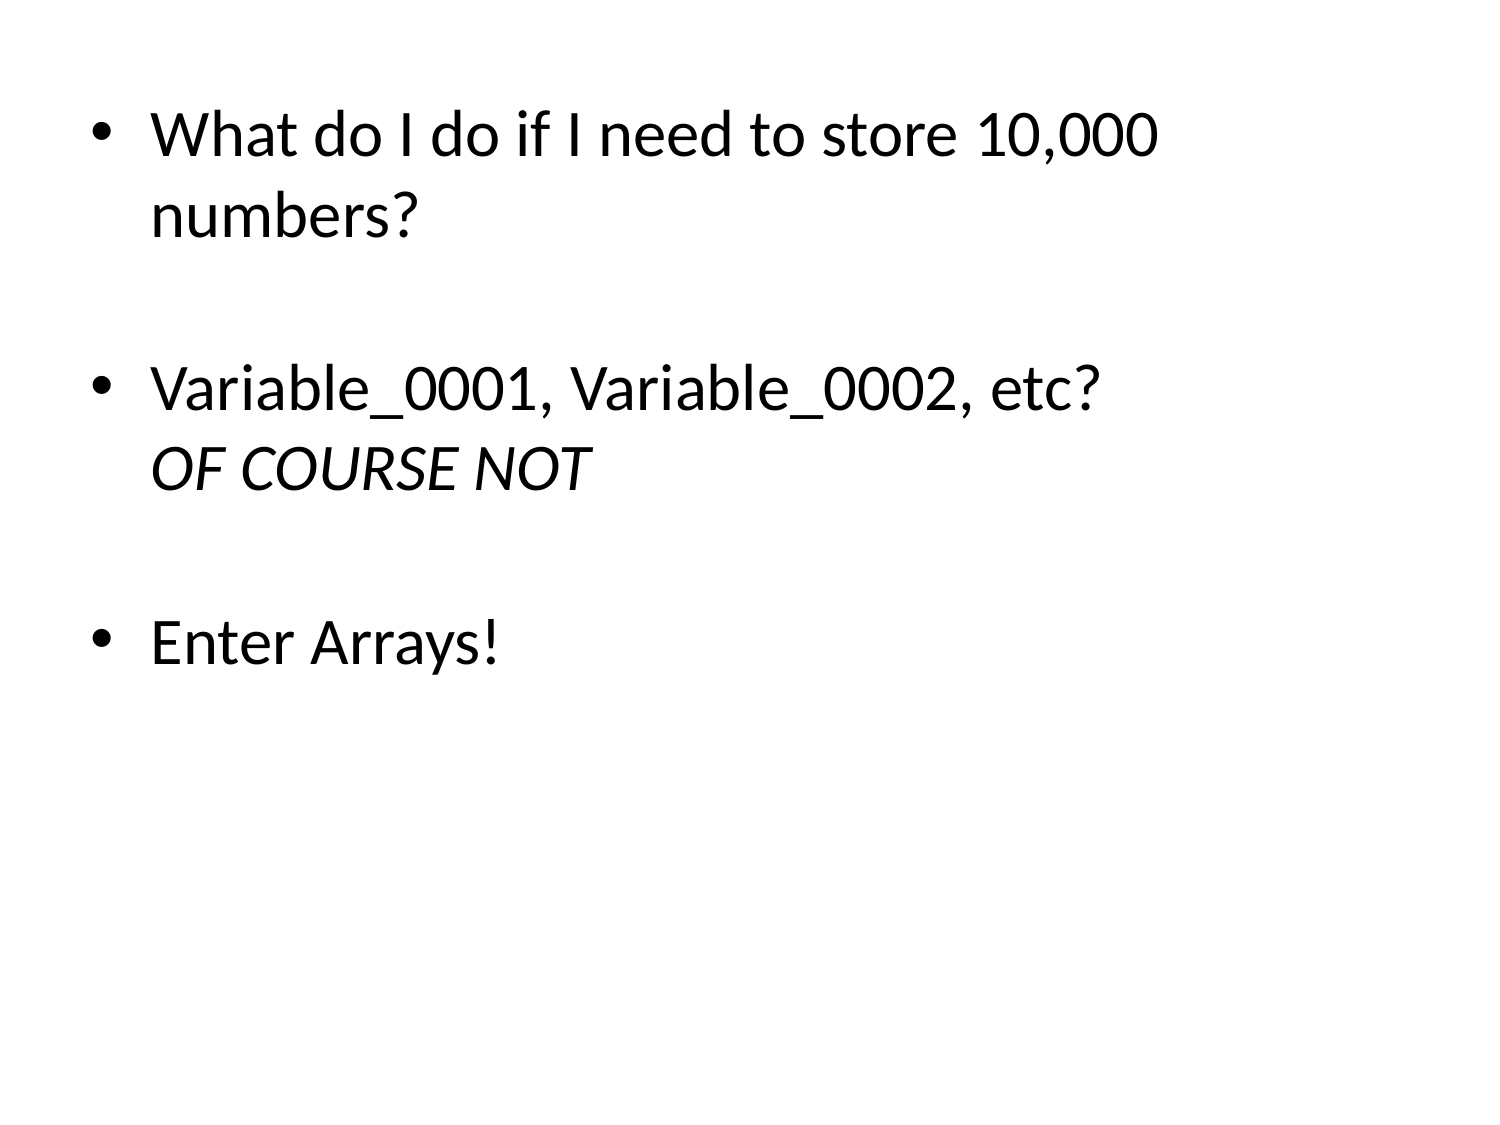

# What do I do if I need to store 10,000 numbers?
Variable_0001, Variable_0002, etc?
OF COURSE NOT
Enter Arrays!